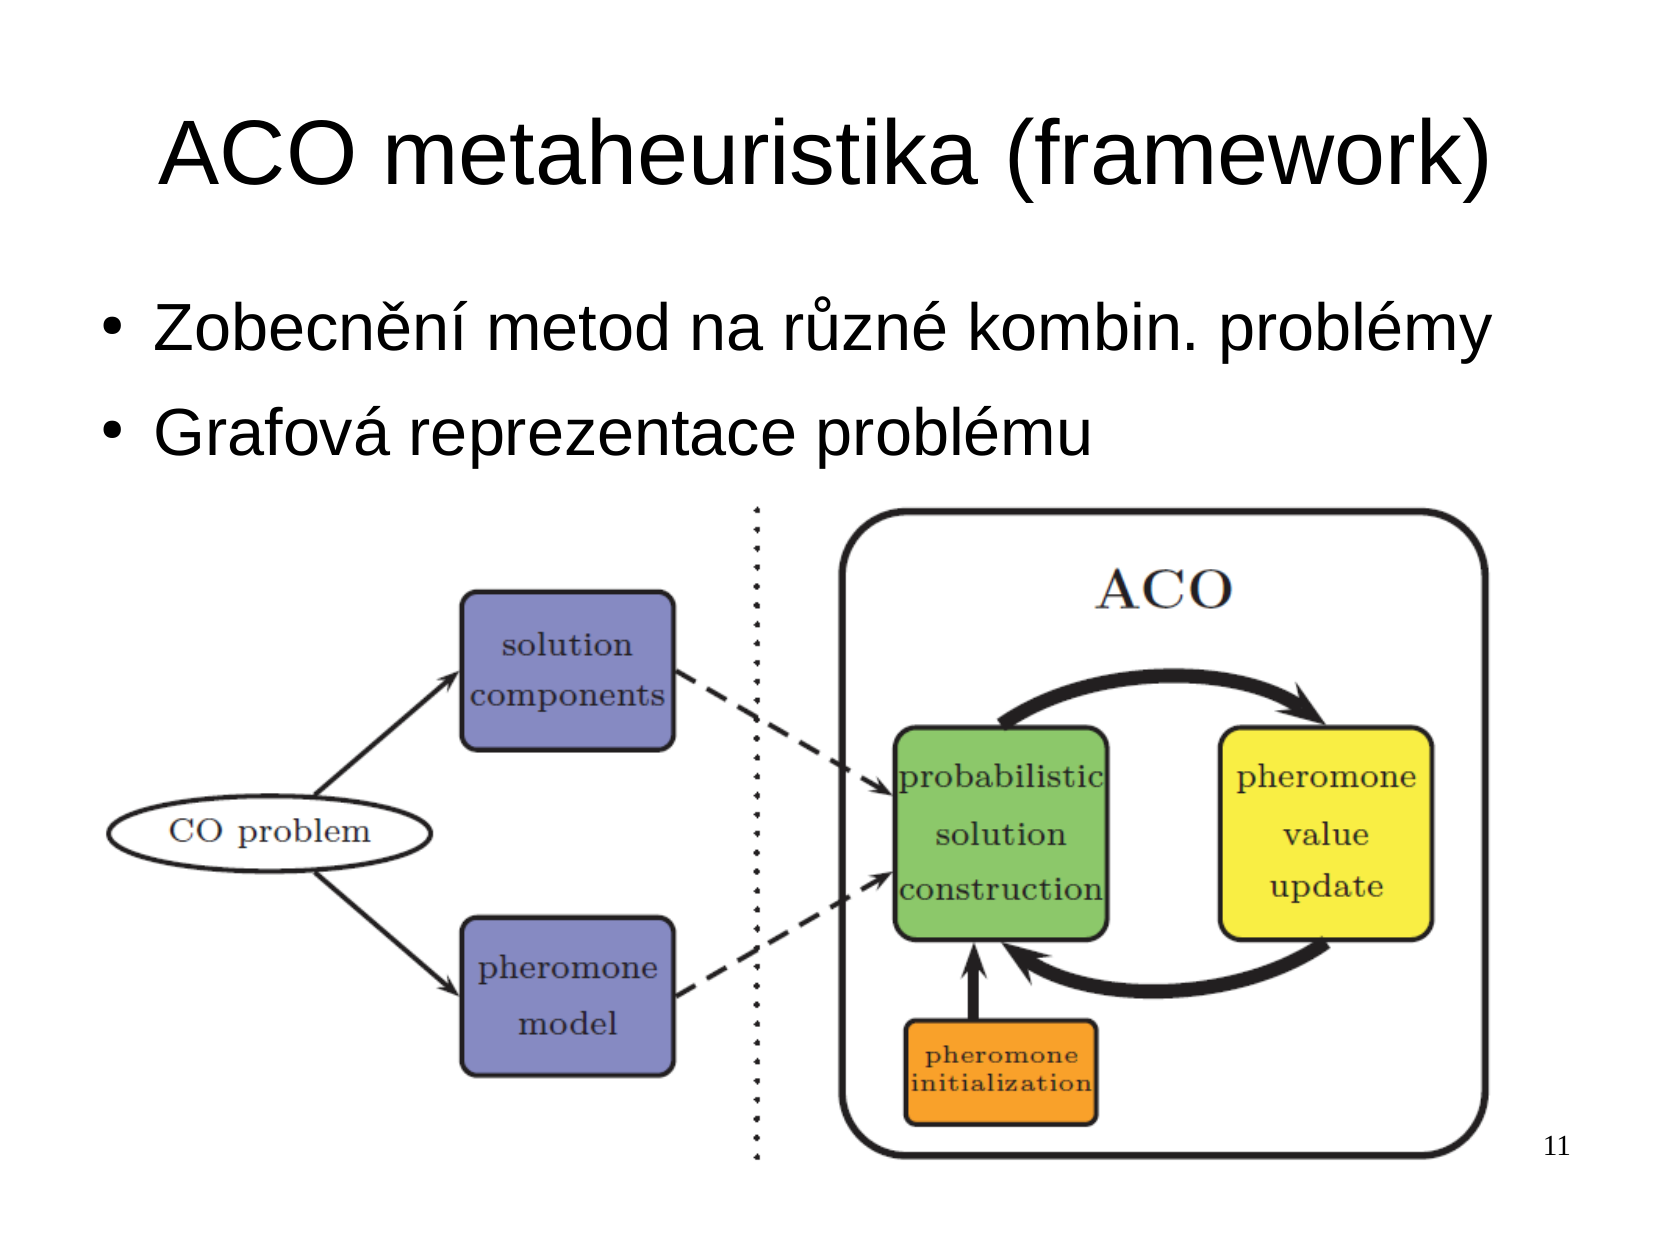

# ACO metaheuristika (framework)
Zobecnění metod na různé kombin. problémy
Grafová reprezentace problému
11